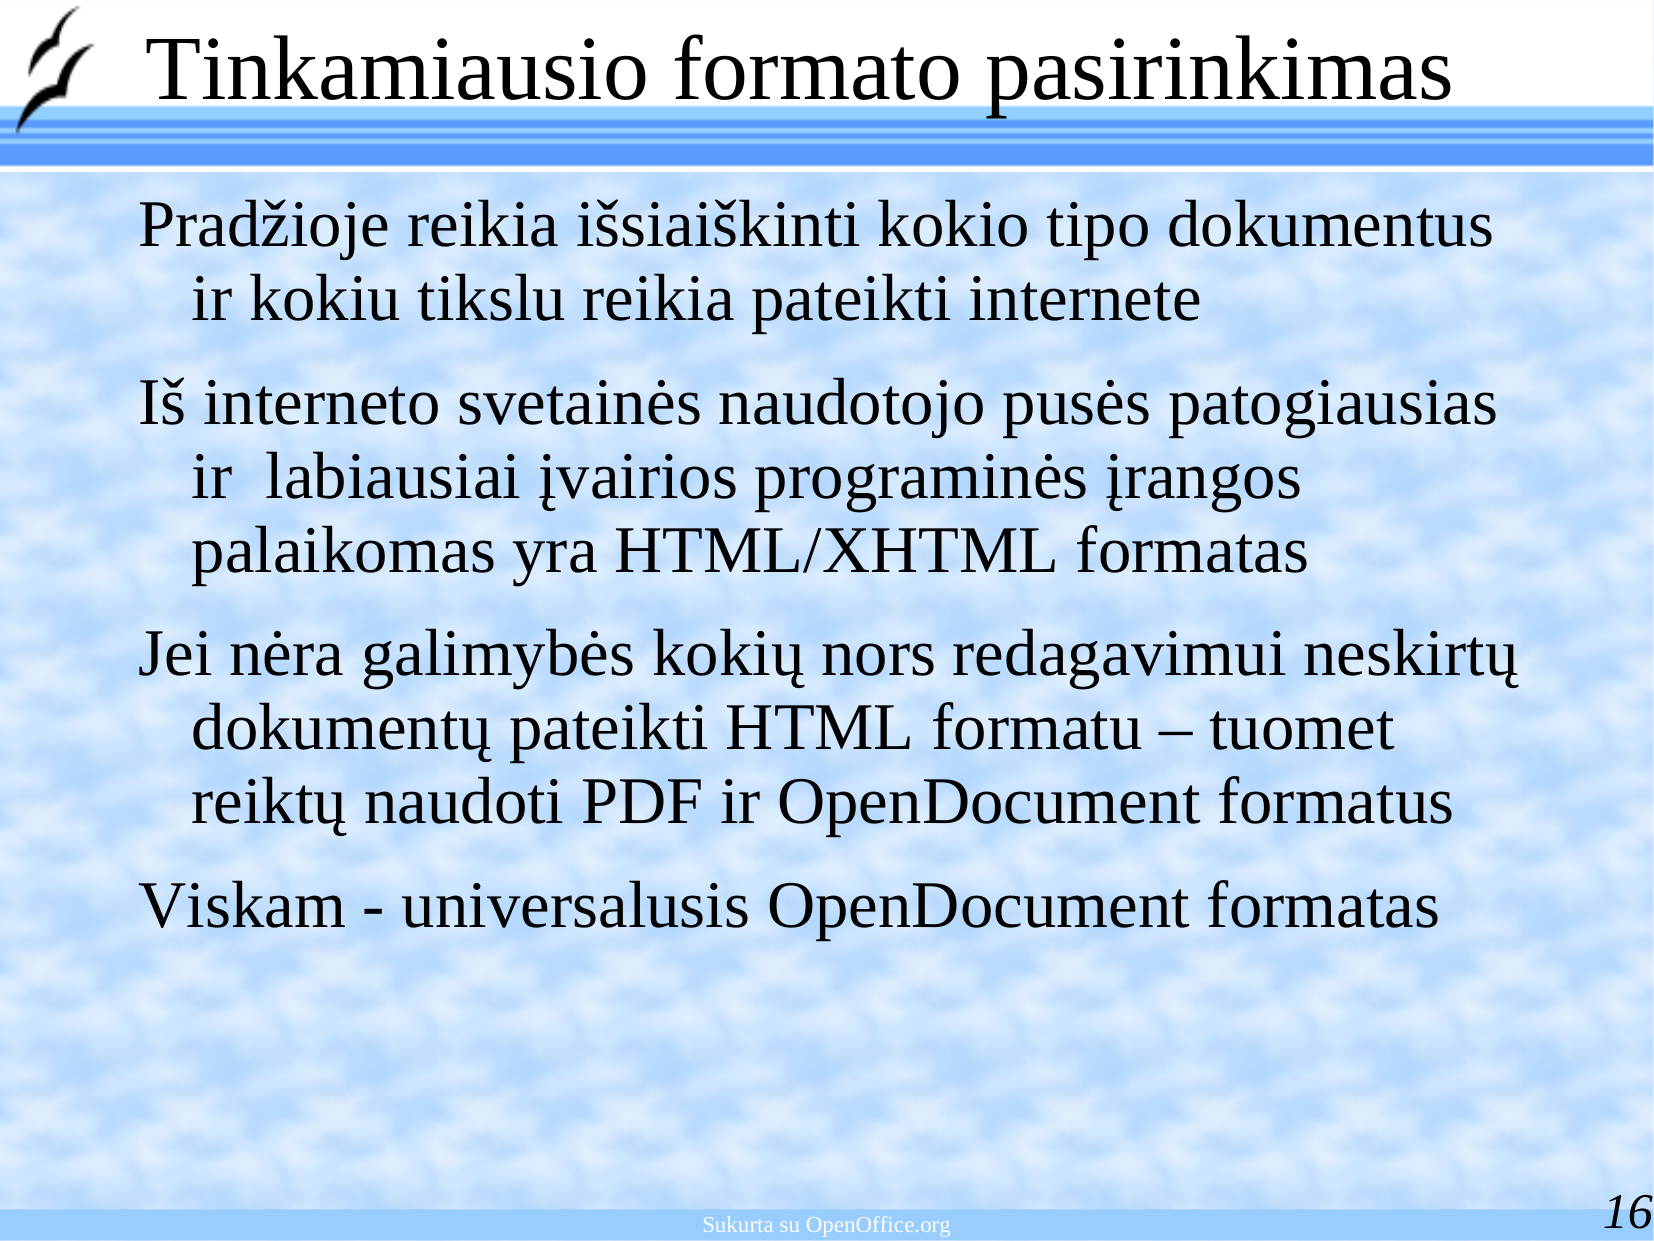

# Tinkamiausio formato pasirinkimas
Pradžioje reikia išsiaiškinti kokio tipo dokumentus ir kokiu tikslu reikia pateikti internete
Iš interneto svetainės naudotojo pusės patogiausias ir labiausiai įvairios programinės įrangos palaikomas yra HTML/XHTML formatas
Jei nėra galimybės kokių nors redagavimui neskirtų dokumentų pateikti HTML formatu – tuomet reiktų naudoti PDF ir OpenDocument formatus
Viskam - universalusis OpenDocument formatas